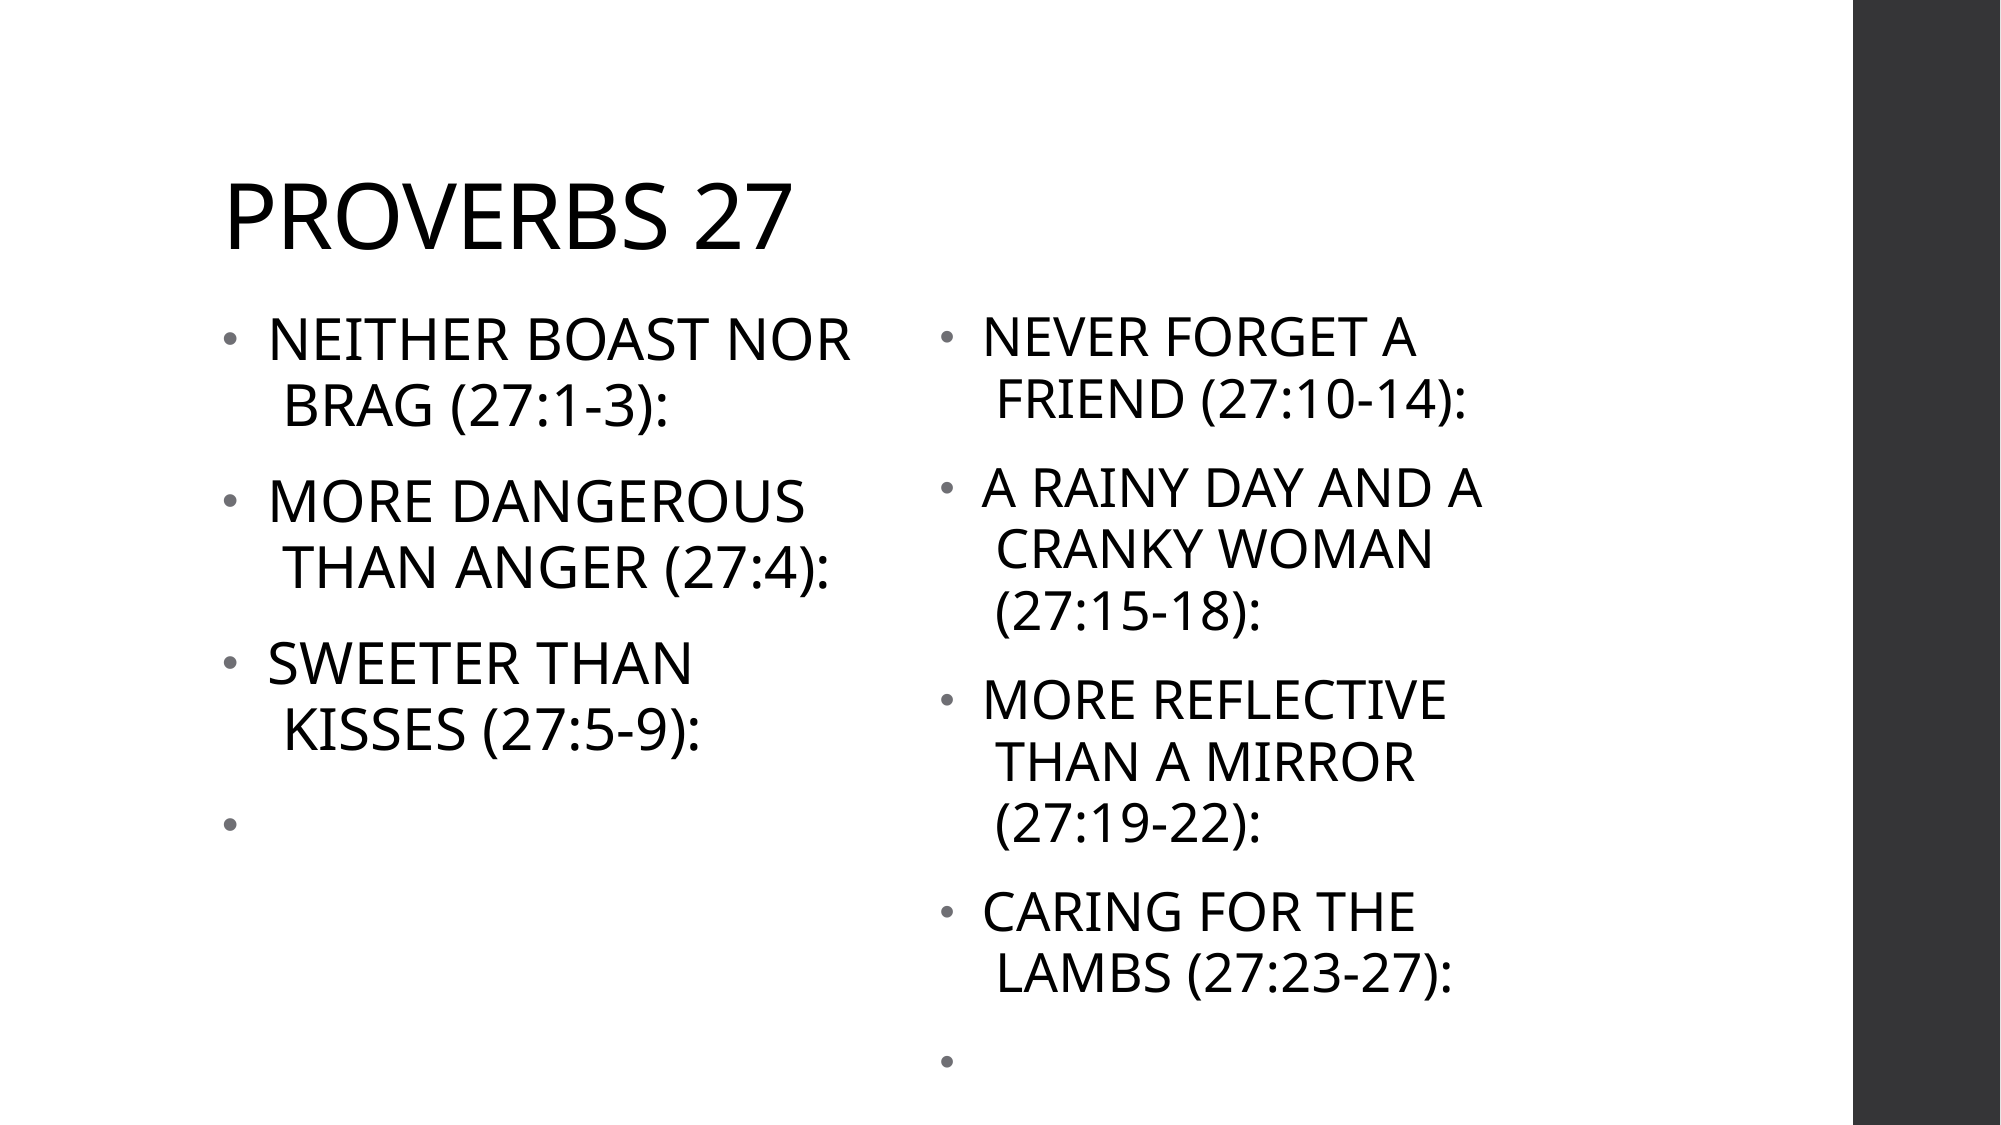

# PROVERBS 27
 NEITHER BOAST NOR BRAG (27:1-3):
 MORE DANGEROUS THAN ANGER (27:4):
 SWEETER THAN KISSES (27:5-9):
 NEVER FORGET A FRIEND (27:10-14):
 A RAINY DAY AND A CRANKY WOMAN (27:15-18):
 MORE REFLECTIVE THAN A MIRROR (27:19-22):
 CARING FOR THE LAMBS (27:23-27):